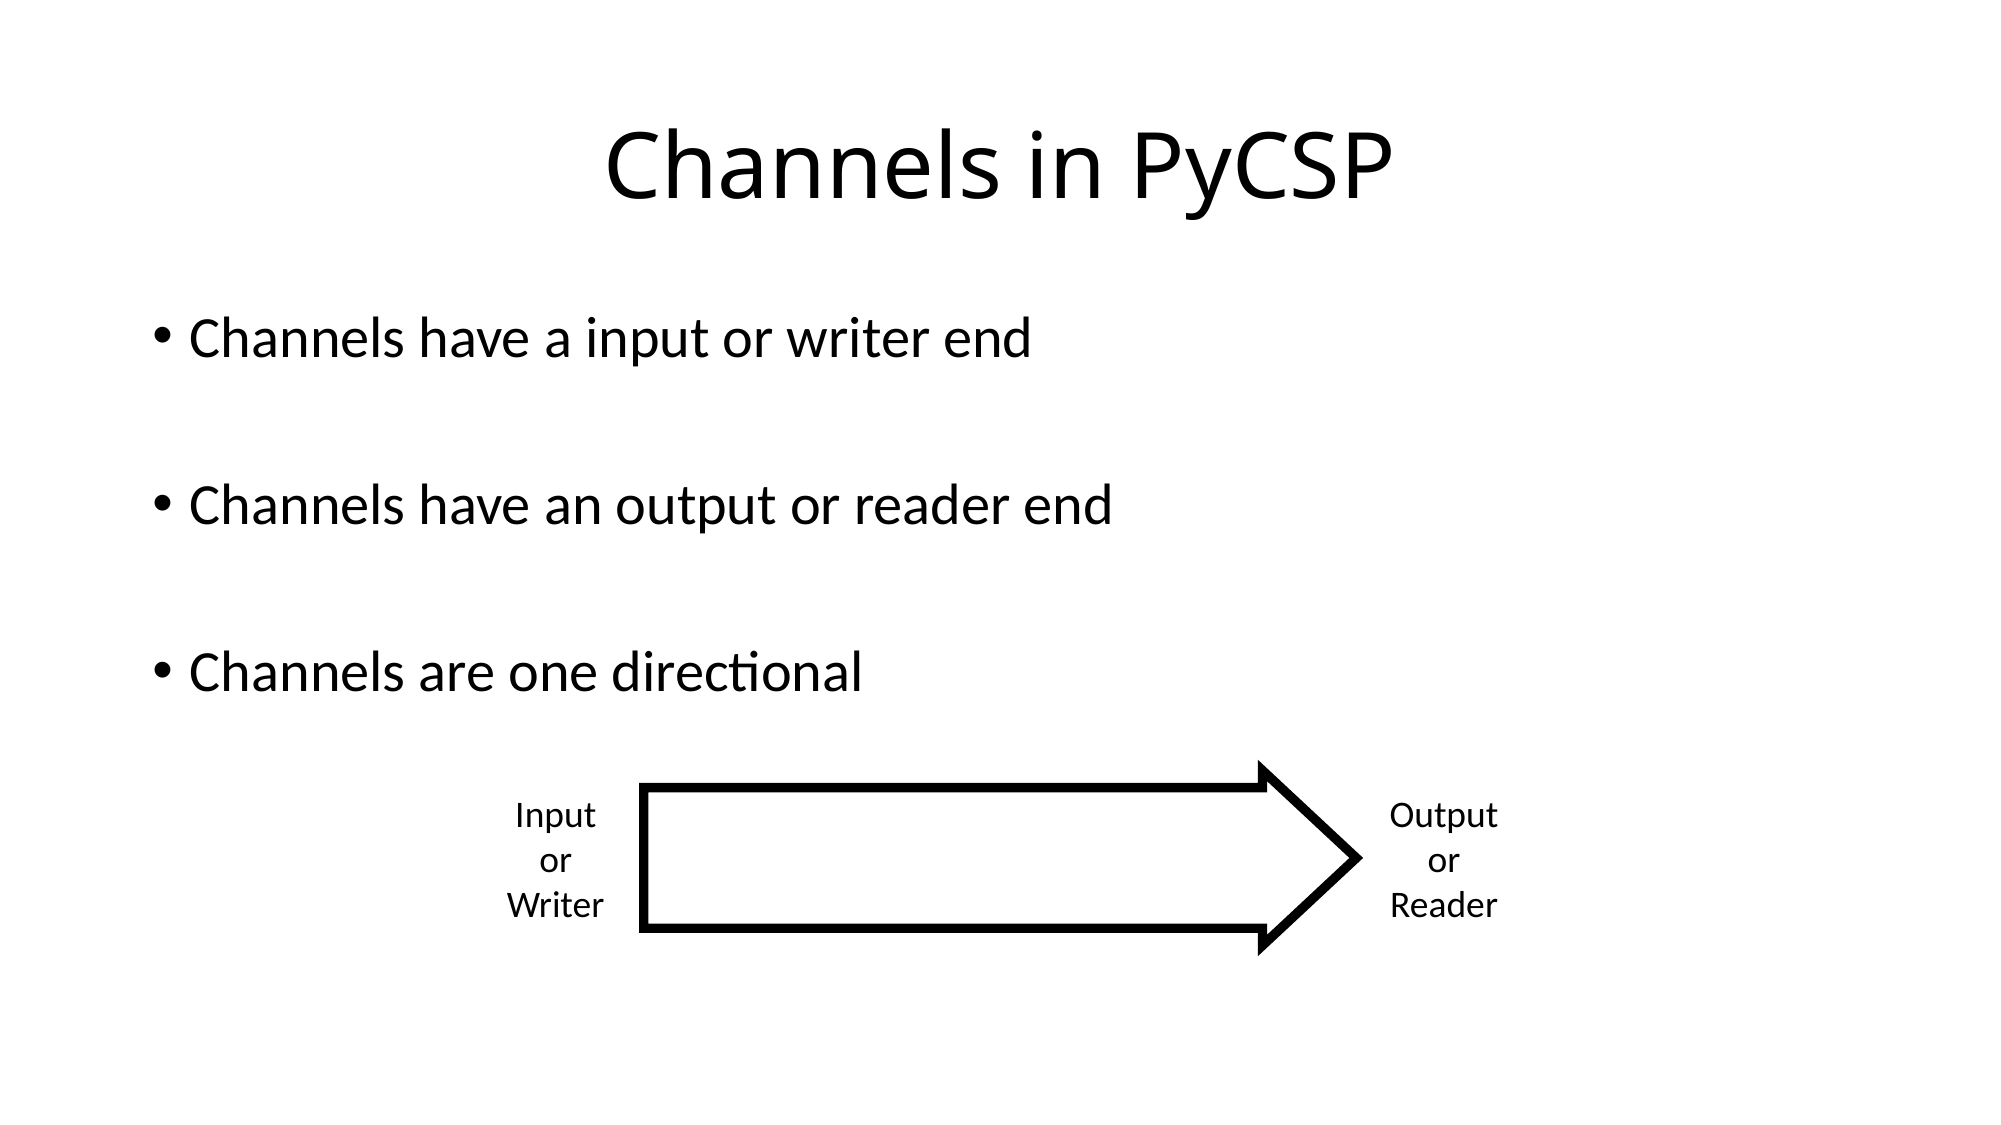

# Channels in PyCSP
Channels have a input or writer end
Channels have an output or reader end
Channels are one directional
Input
or
Writer
Output
or
Reader